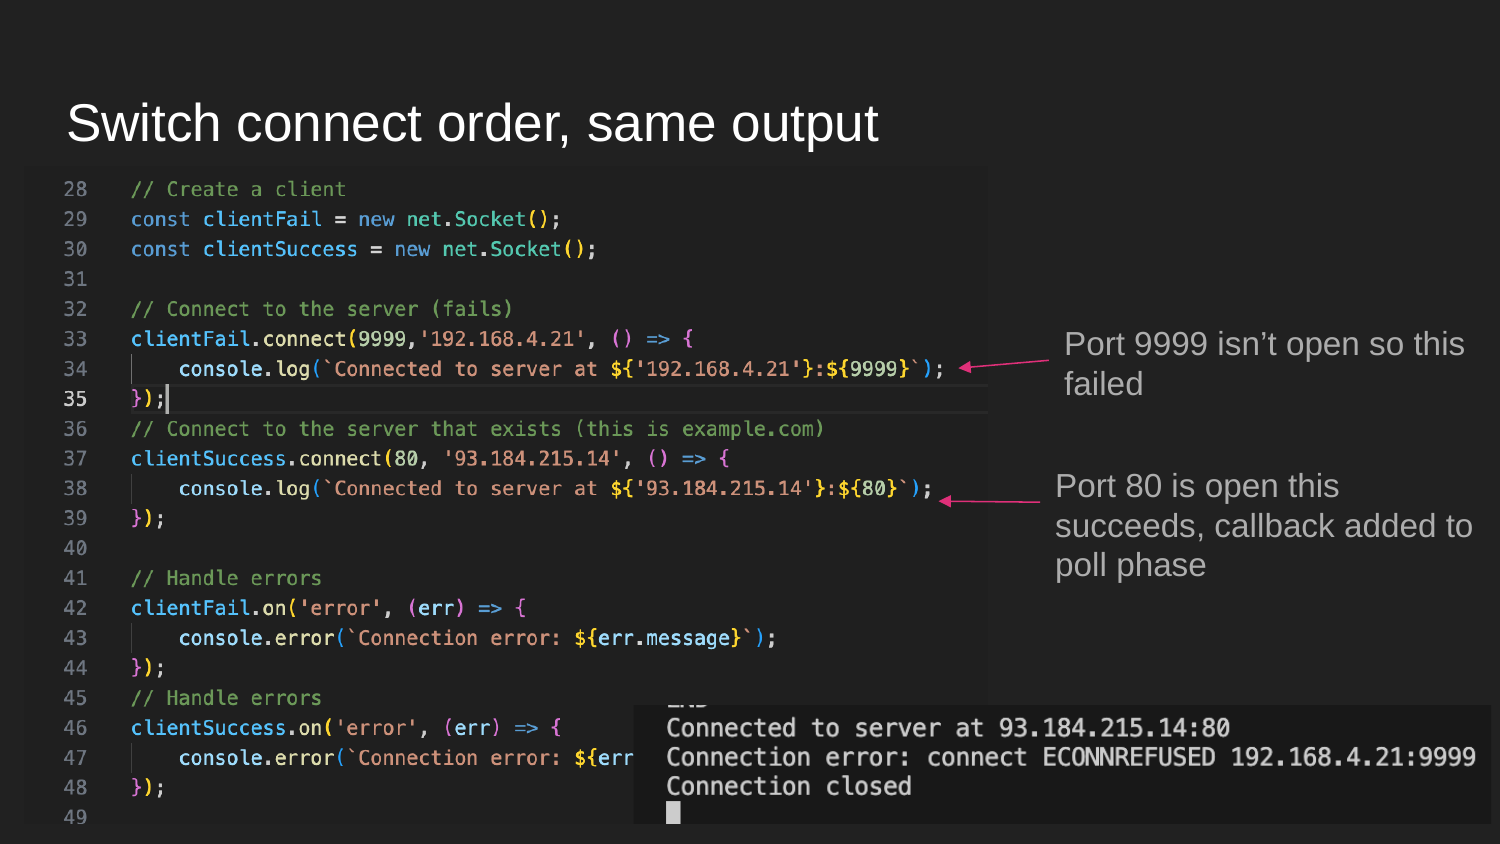

# Switch connect order, same output
Port 9999 isn’t open so this failed
Port 80 is open this succeeds, callback added to poll phase